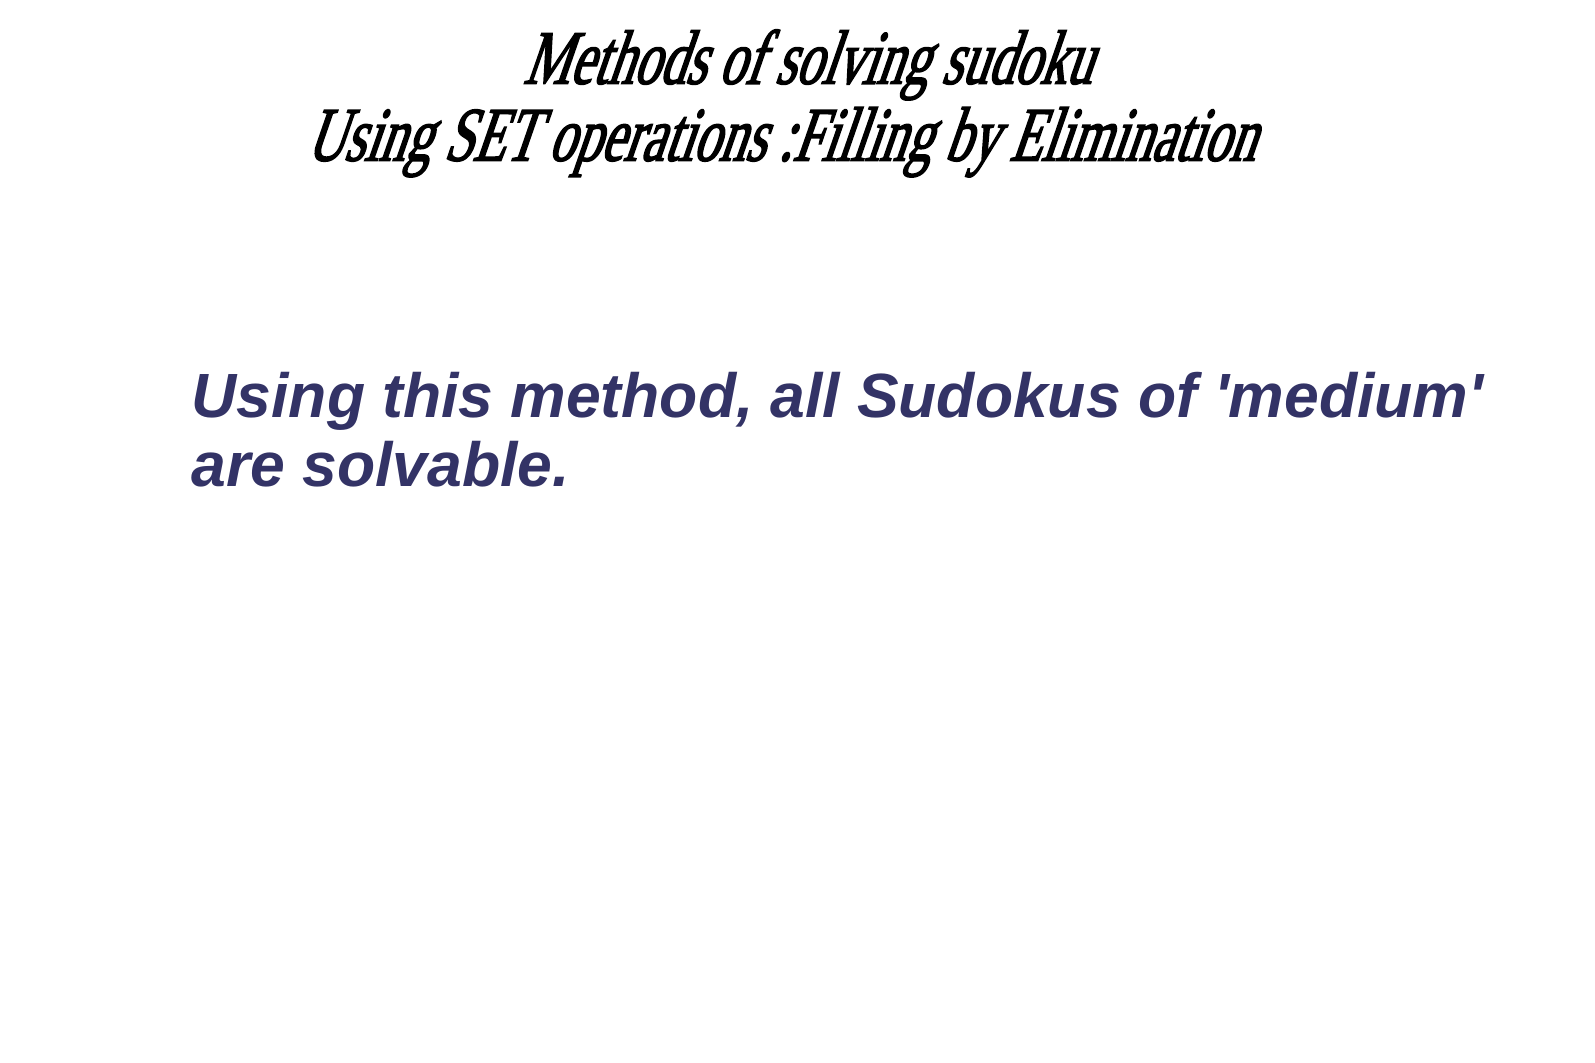

Methods of solving sudoku
Using SET operations :Filling by Elimination
Using this method, all Sudokus of 'medium' are solvable.